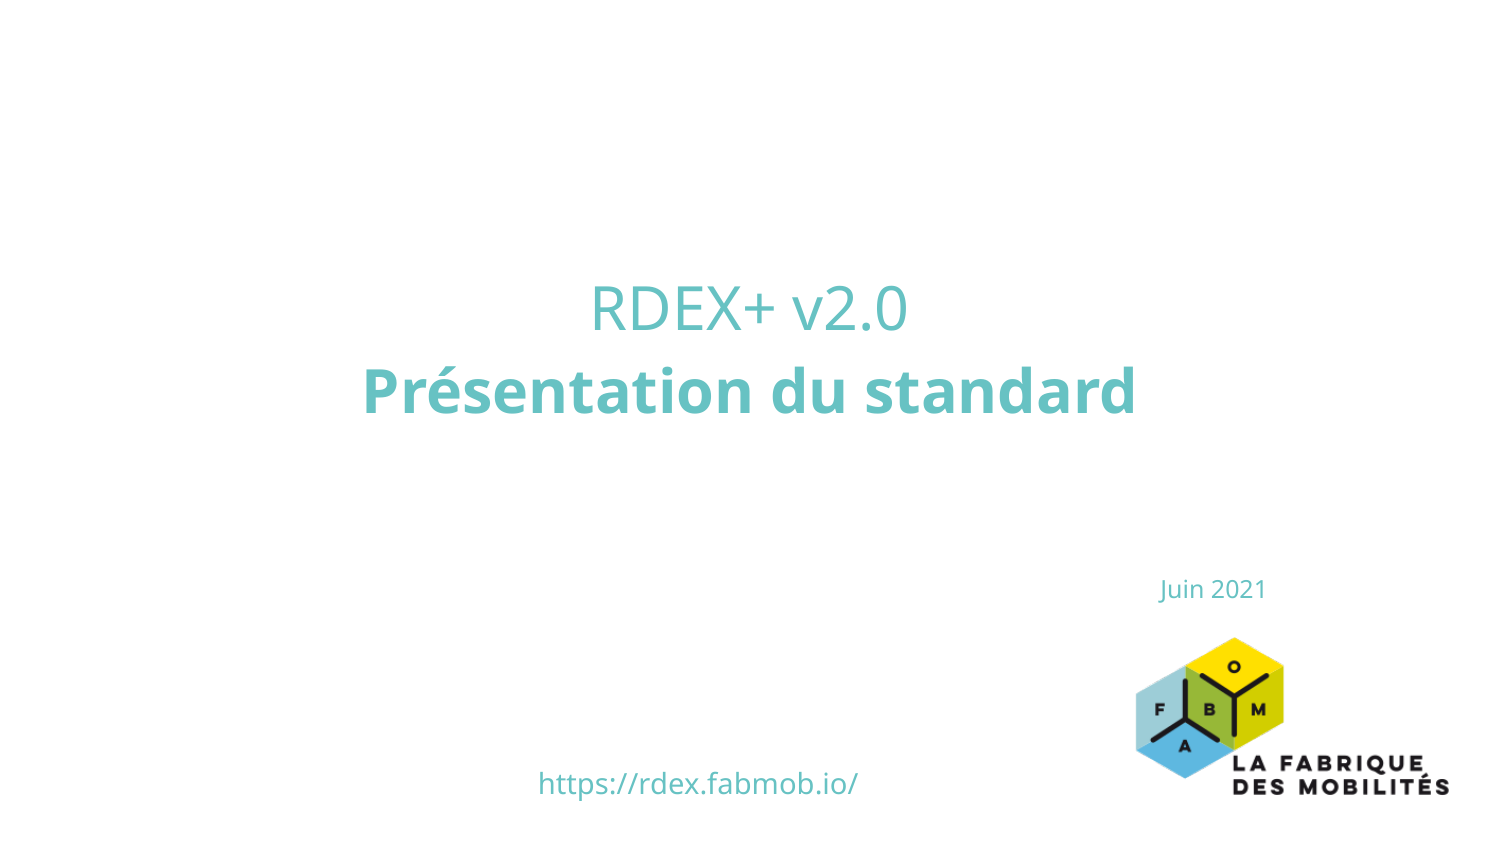

# RDEX+ v2.0 Présentation du standard
Juin 2021
https://rdex.fabmob.io/